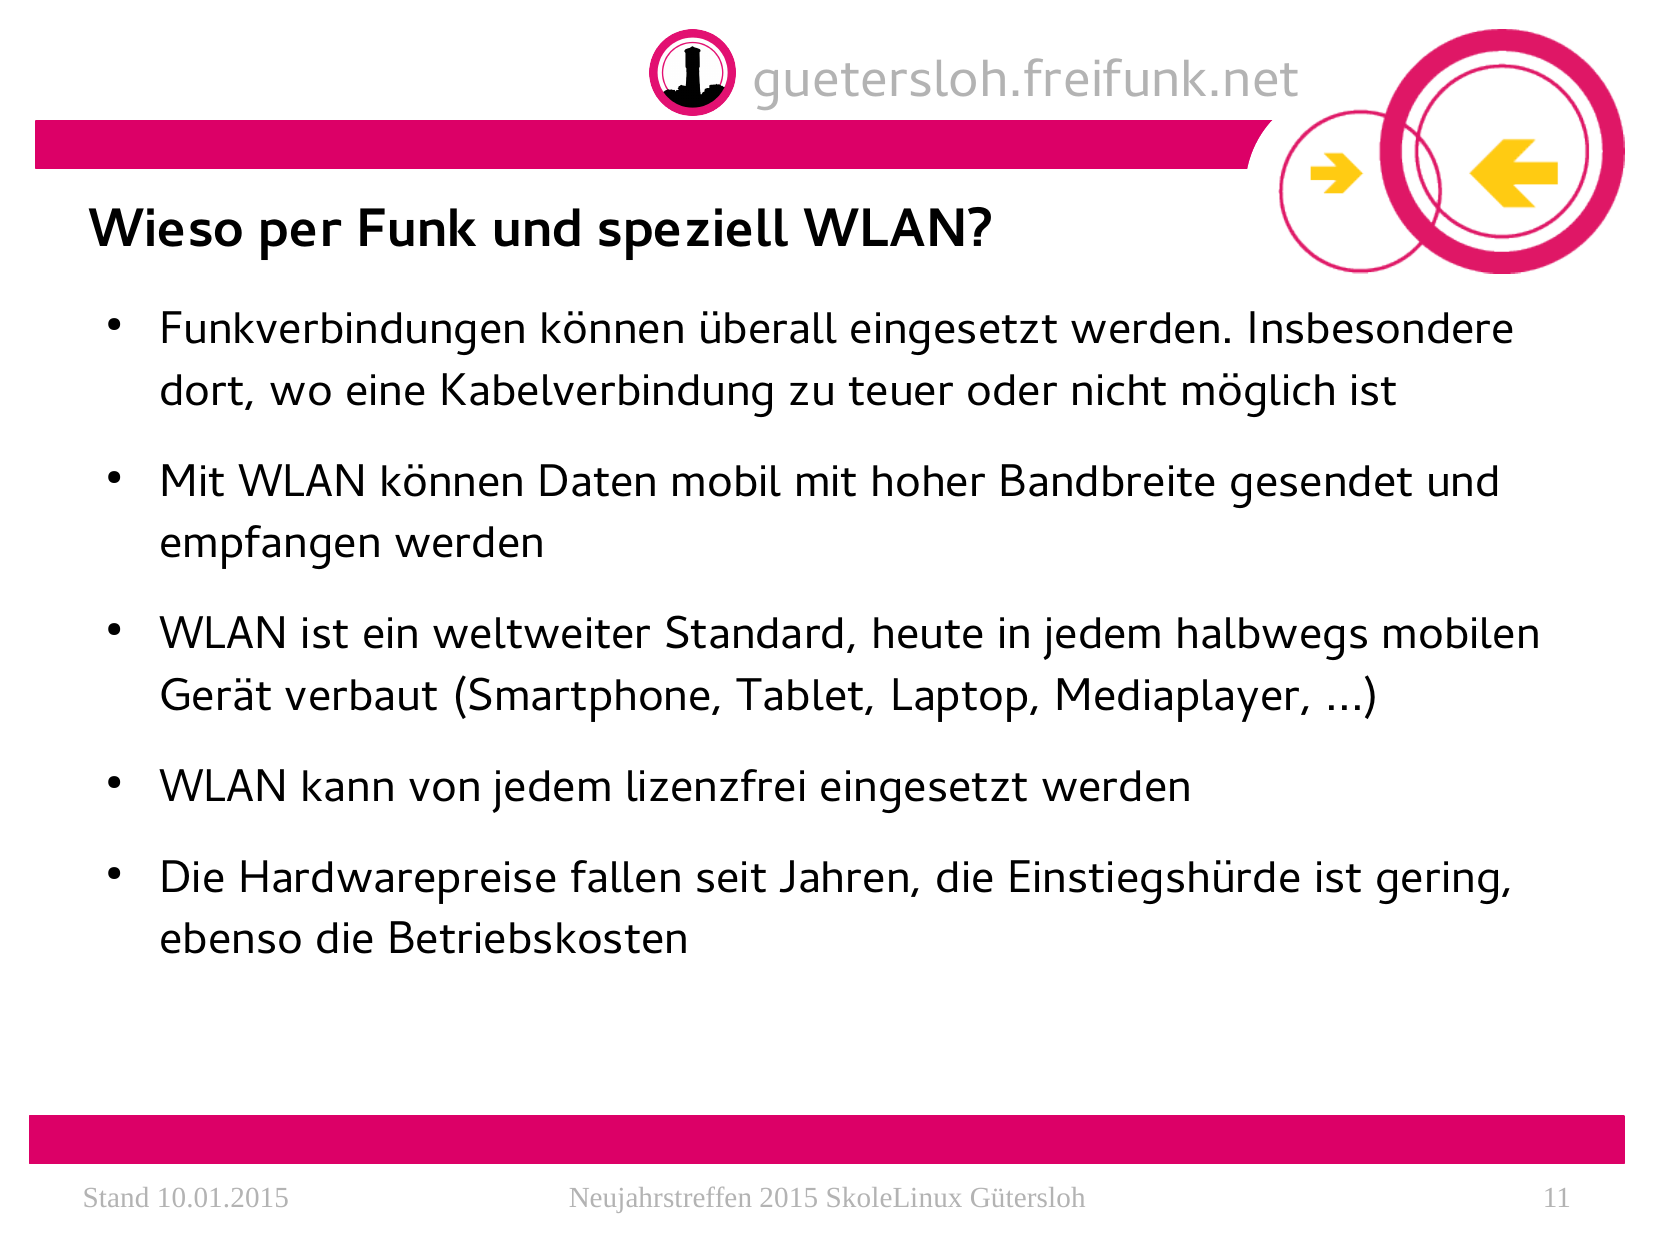

# Wieso per Funk und speziell WLAN?
Funkverbindungen können überall eingesetzt werden. Insbesondere dort, wo eine Kabelverbindung zu teuer oder nicht möglich ist
Mit WLAN können Daten mobil mit hoher Bandbreite gesendet und empfangen werden
WLAN ist ein weltweiter Standard, heute in jedem halbwegs mobilen Gerät verbaut (Smartphone, Tablet, Laptop, Mediaplayer, ...)
WLAN kann von jedem lizenzfrei eingesetzt werden
Die Hardwarepreise fallen seit Jahren, die Einstiegshürde ist gering, ebenso die Betriebskosten
Stand 10.01.2015
Neujahrstreffen 2015 SkoleLinux Gütersloh
11